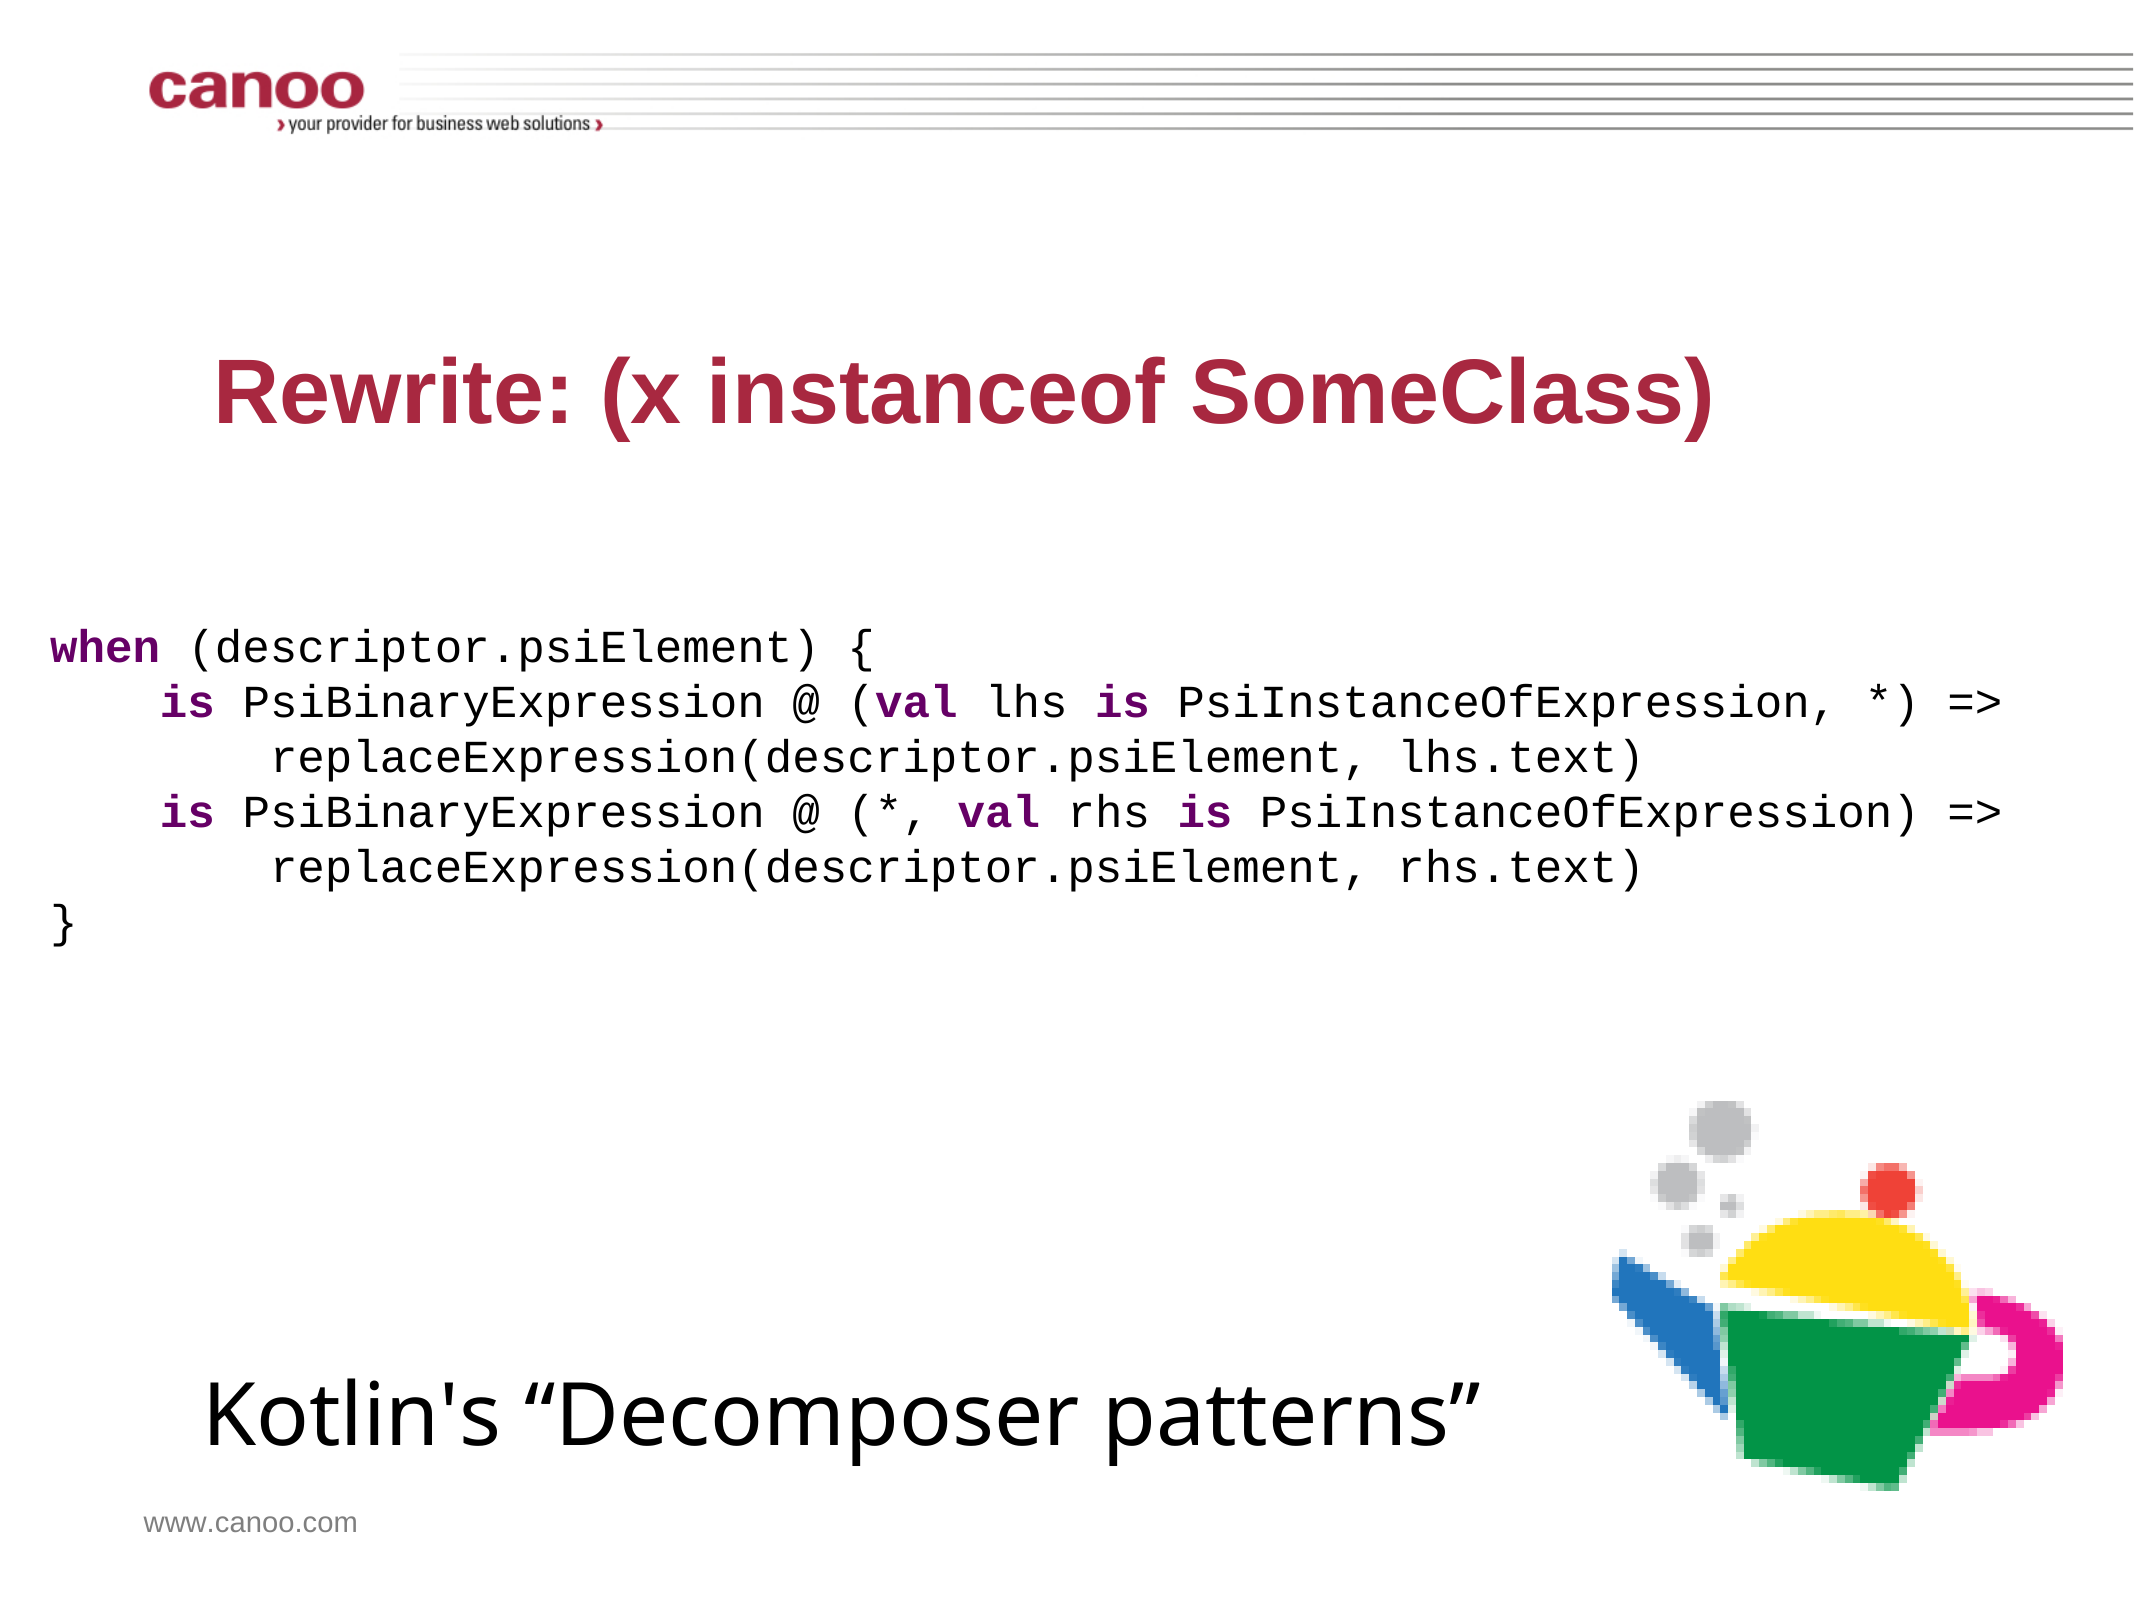

# Rewrite: (x instanceof SomeClass)
when (descriptor.psiElement) {
 is PsiBinaryExpression @ (val lhs is PsiInstanceOfExpression, *) =>
 replaceExpression(descriptor.psiElement, lhs.text)
 is PsiBinaryExpression @ (*, val rhs is PsiInstanceOfExpression) =>
 replaceExpression(descriptor.psiElement, rhs.text)
}
Kotlin's “Decomposer patterns”